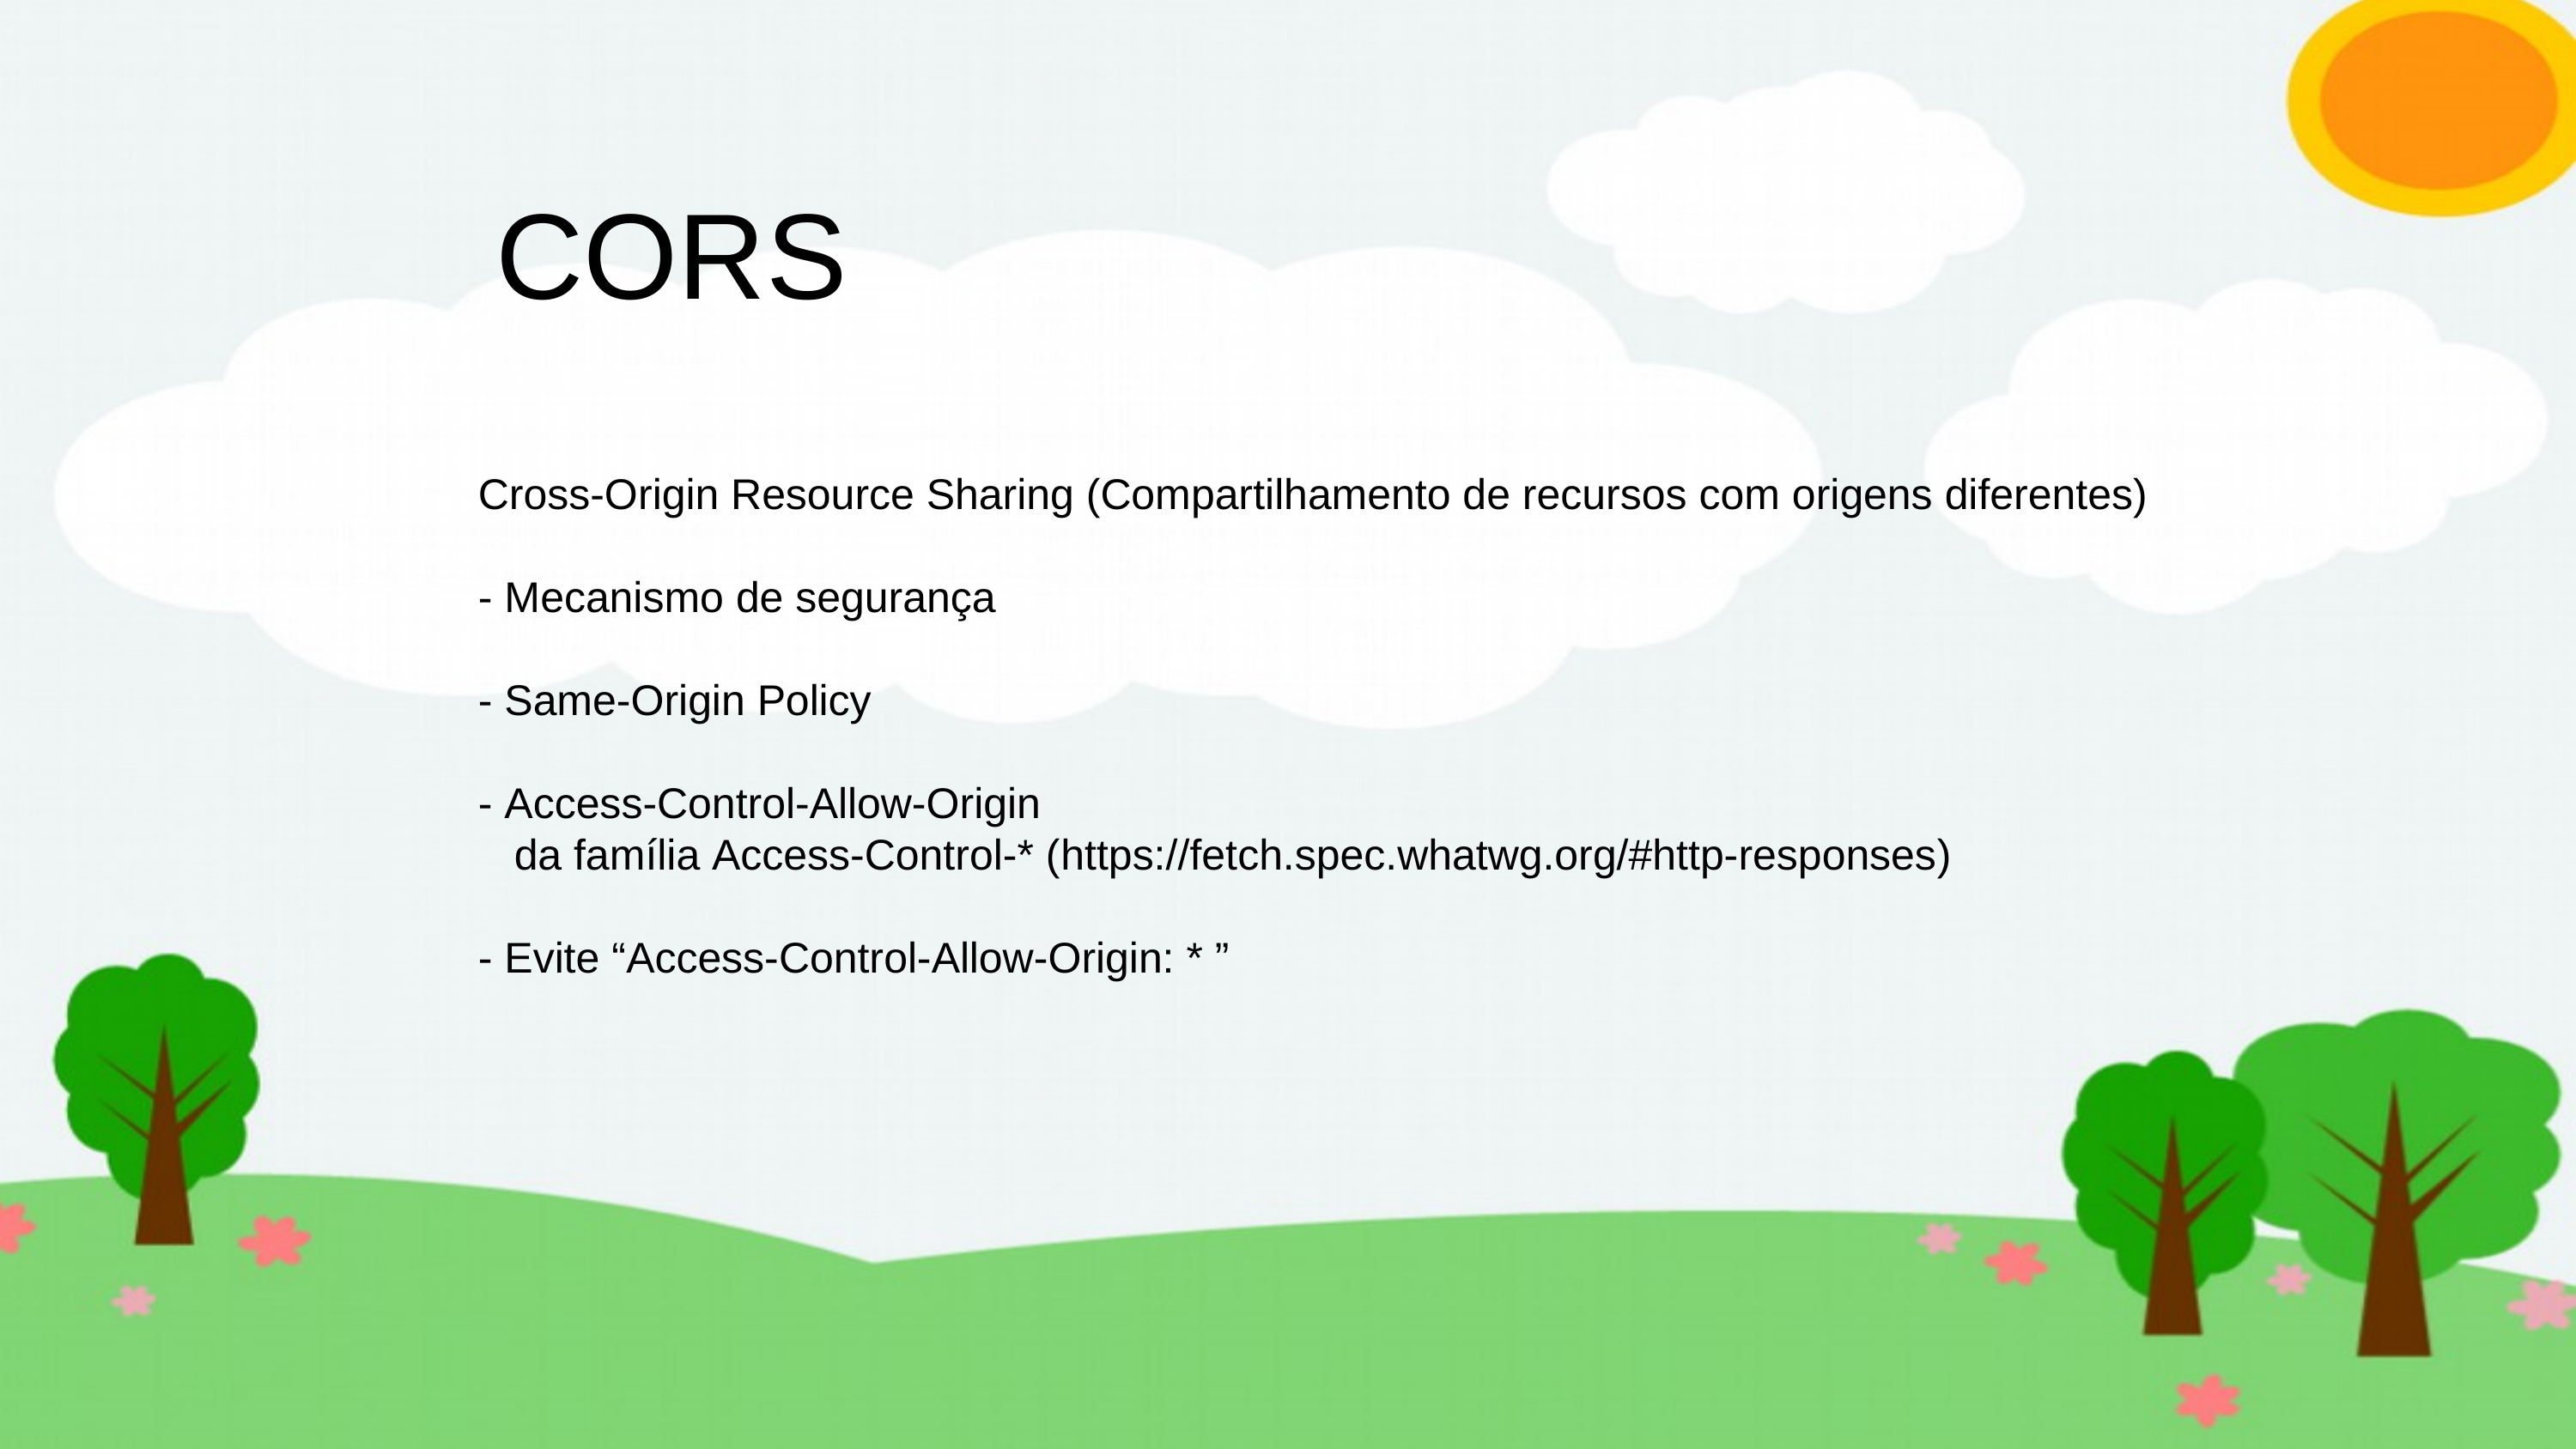

CORS
Cross-Origin Resource Sharing (Compartilhamento de recursos com origens diferentes)
- Mecanismo de segurança
- Same-Origin Policy
- Access-Control-Allow-Origin
 da família Access-Control-* (https://fetch.spec.whatwg.org/#http-responses)
- Evite “Access-Control-Allow-Origin: * ”